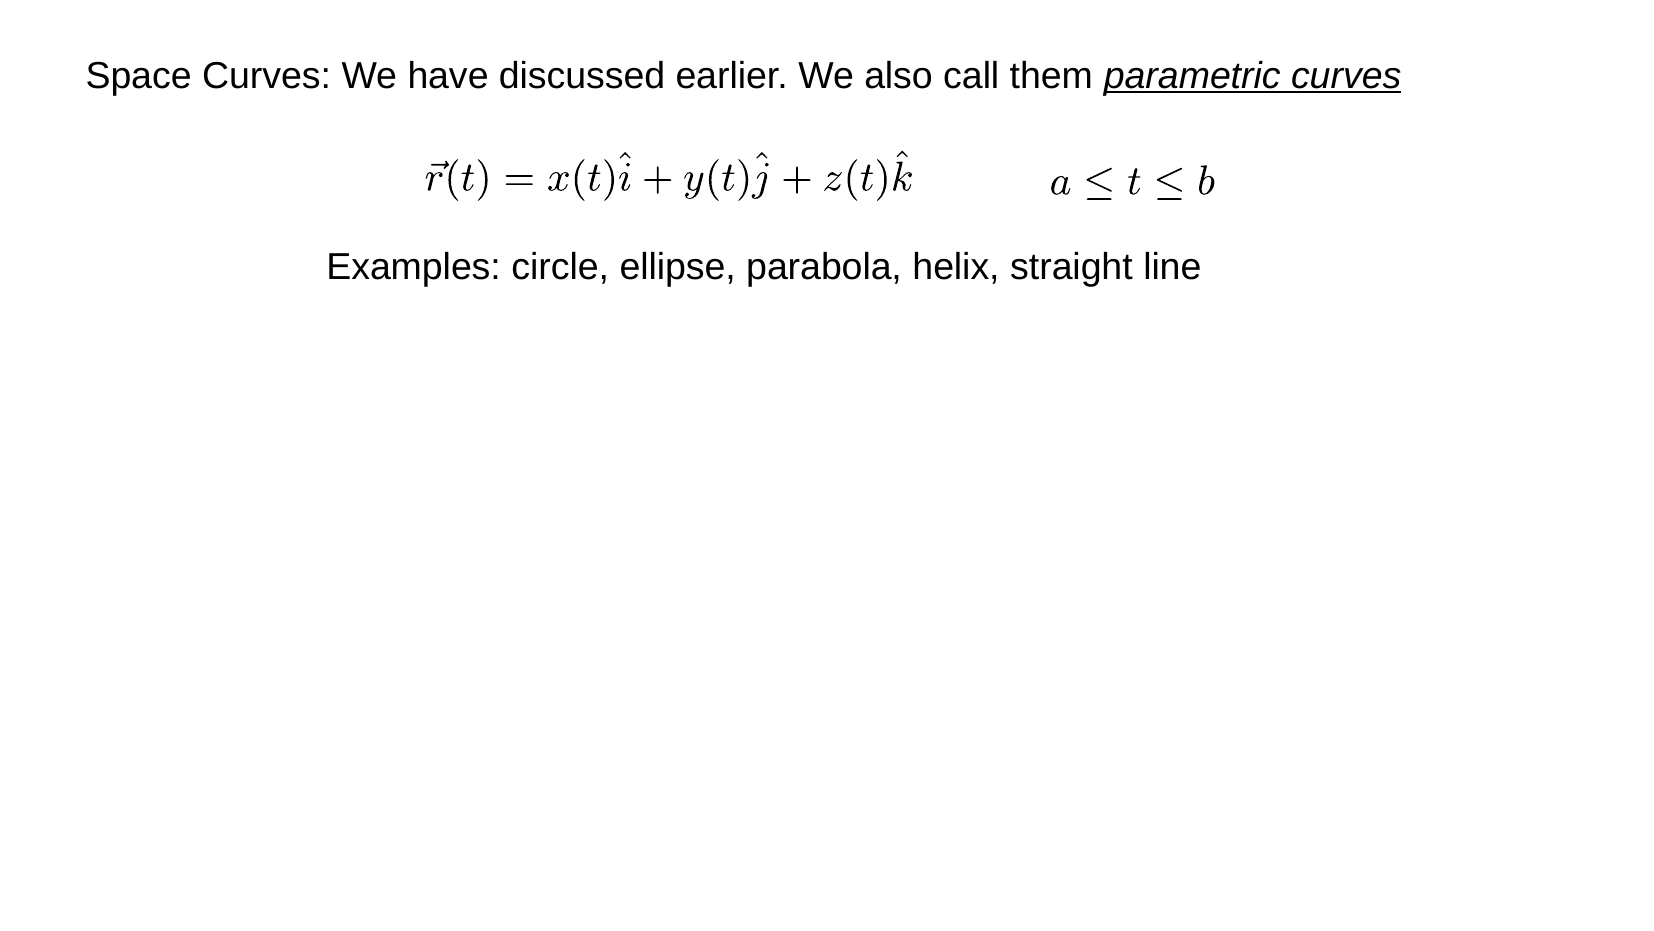

Space Curves: We have discussed earlier. We also call them parametric curves
Examples: circle, ellipse, parabola, helix, straight line